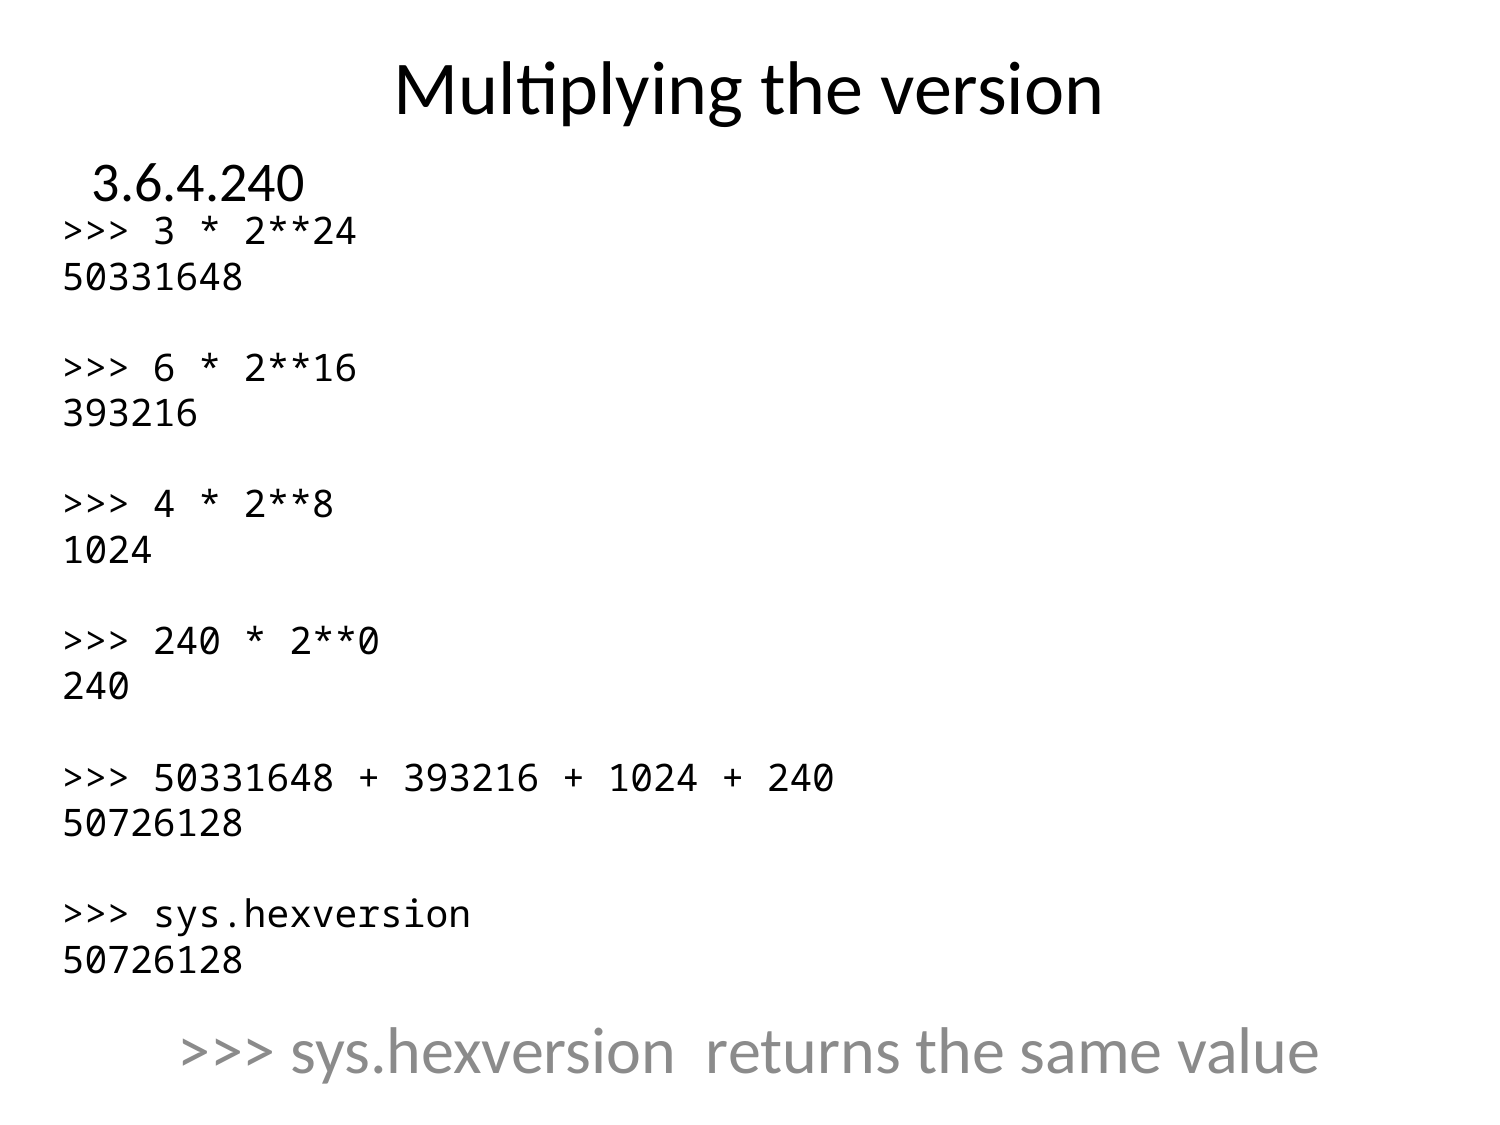

Multiplying the version
3.6.4.240
>>> 3 * 2**24
50331648
>>> 6 * 2**16
393216
>>> 4 * 2**8
1024
>>> 240 * 2**0
240
>>> 50331648 + 393216 + 1024 + 240
50726128
>>> sys.hexversion
50726128
# >>> sys.hexversion returns the same value